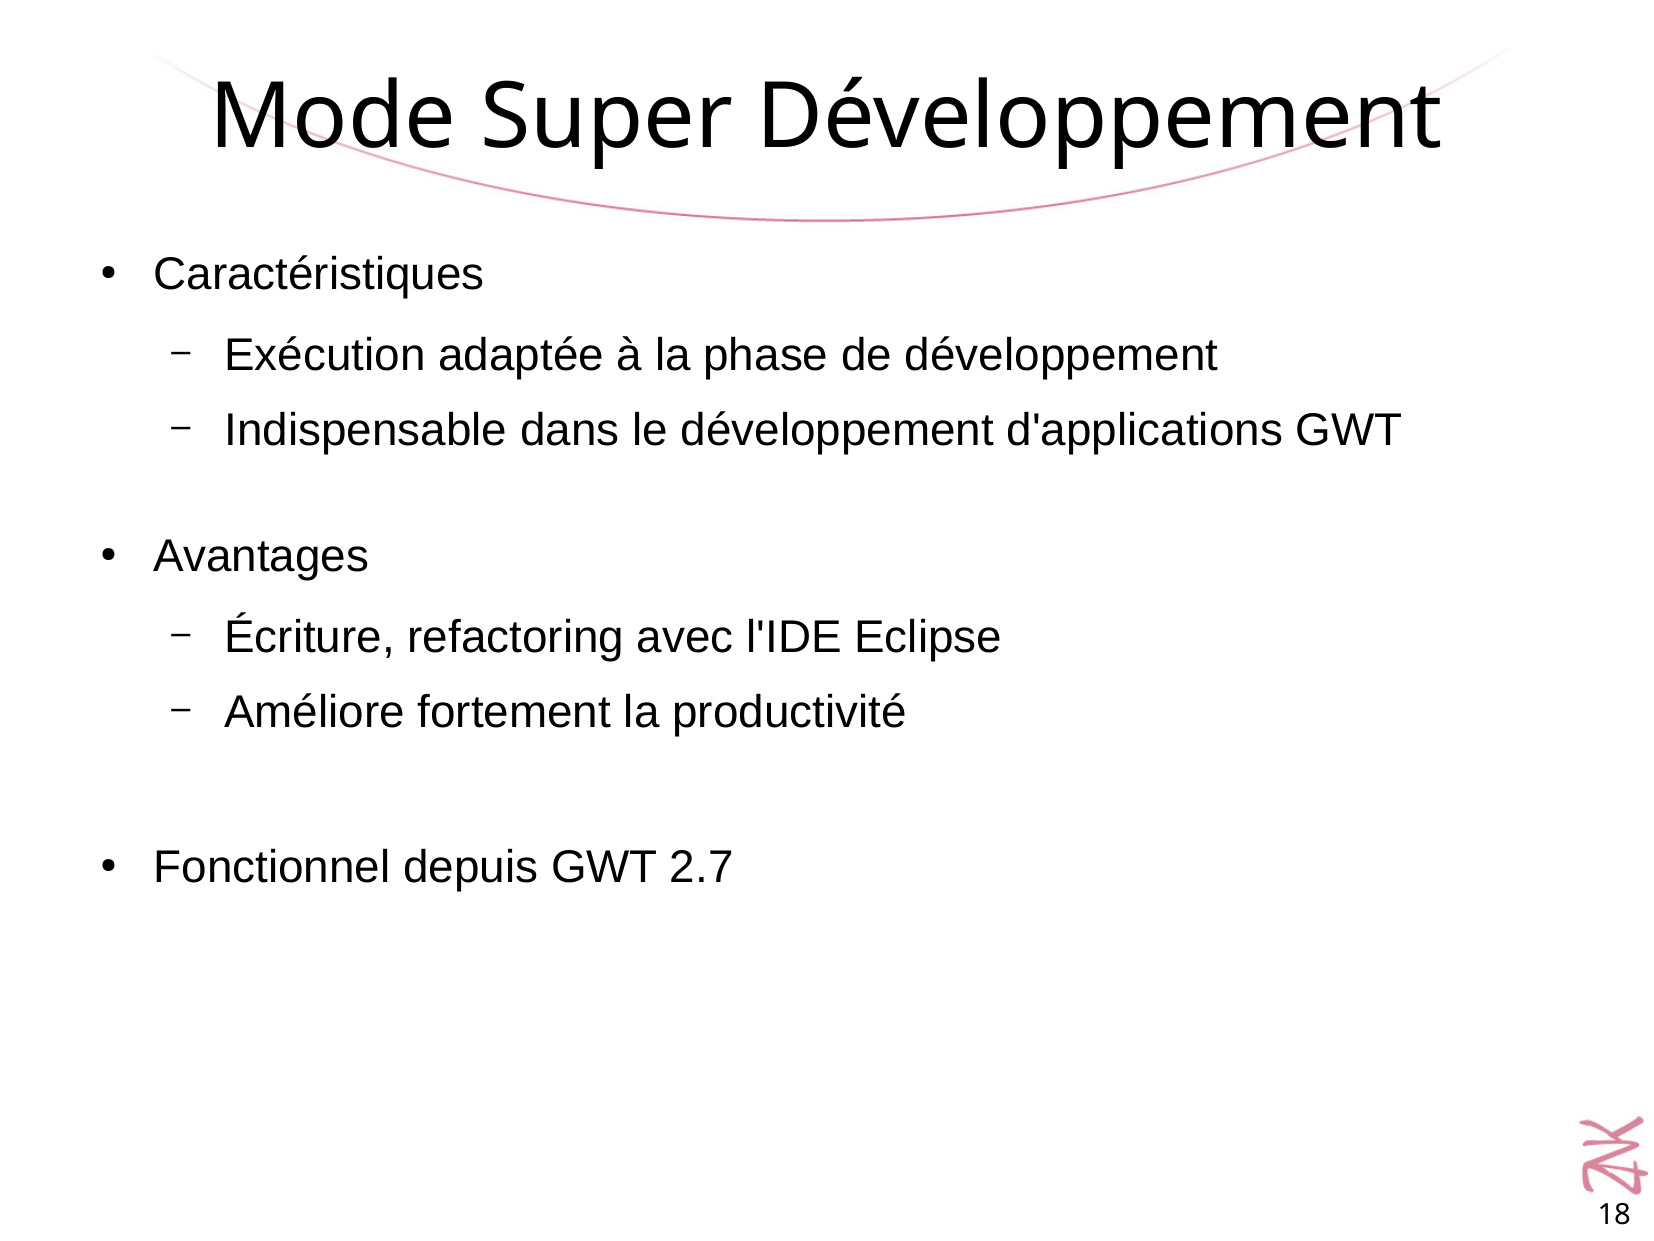

# Mode Super Développement
Caractéristiques
Exécution adaptée à la phase de développement
Indispensable dans le développement d'applications GWT
Avantages
Écriture, refactoring avec l'IDE Eclipse
Améliore fortement la productivité
Fonctionnel depuis GWT 2.7
18